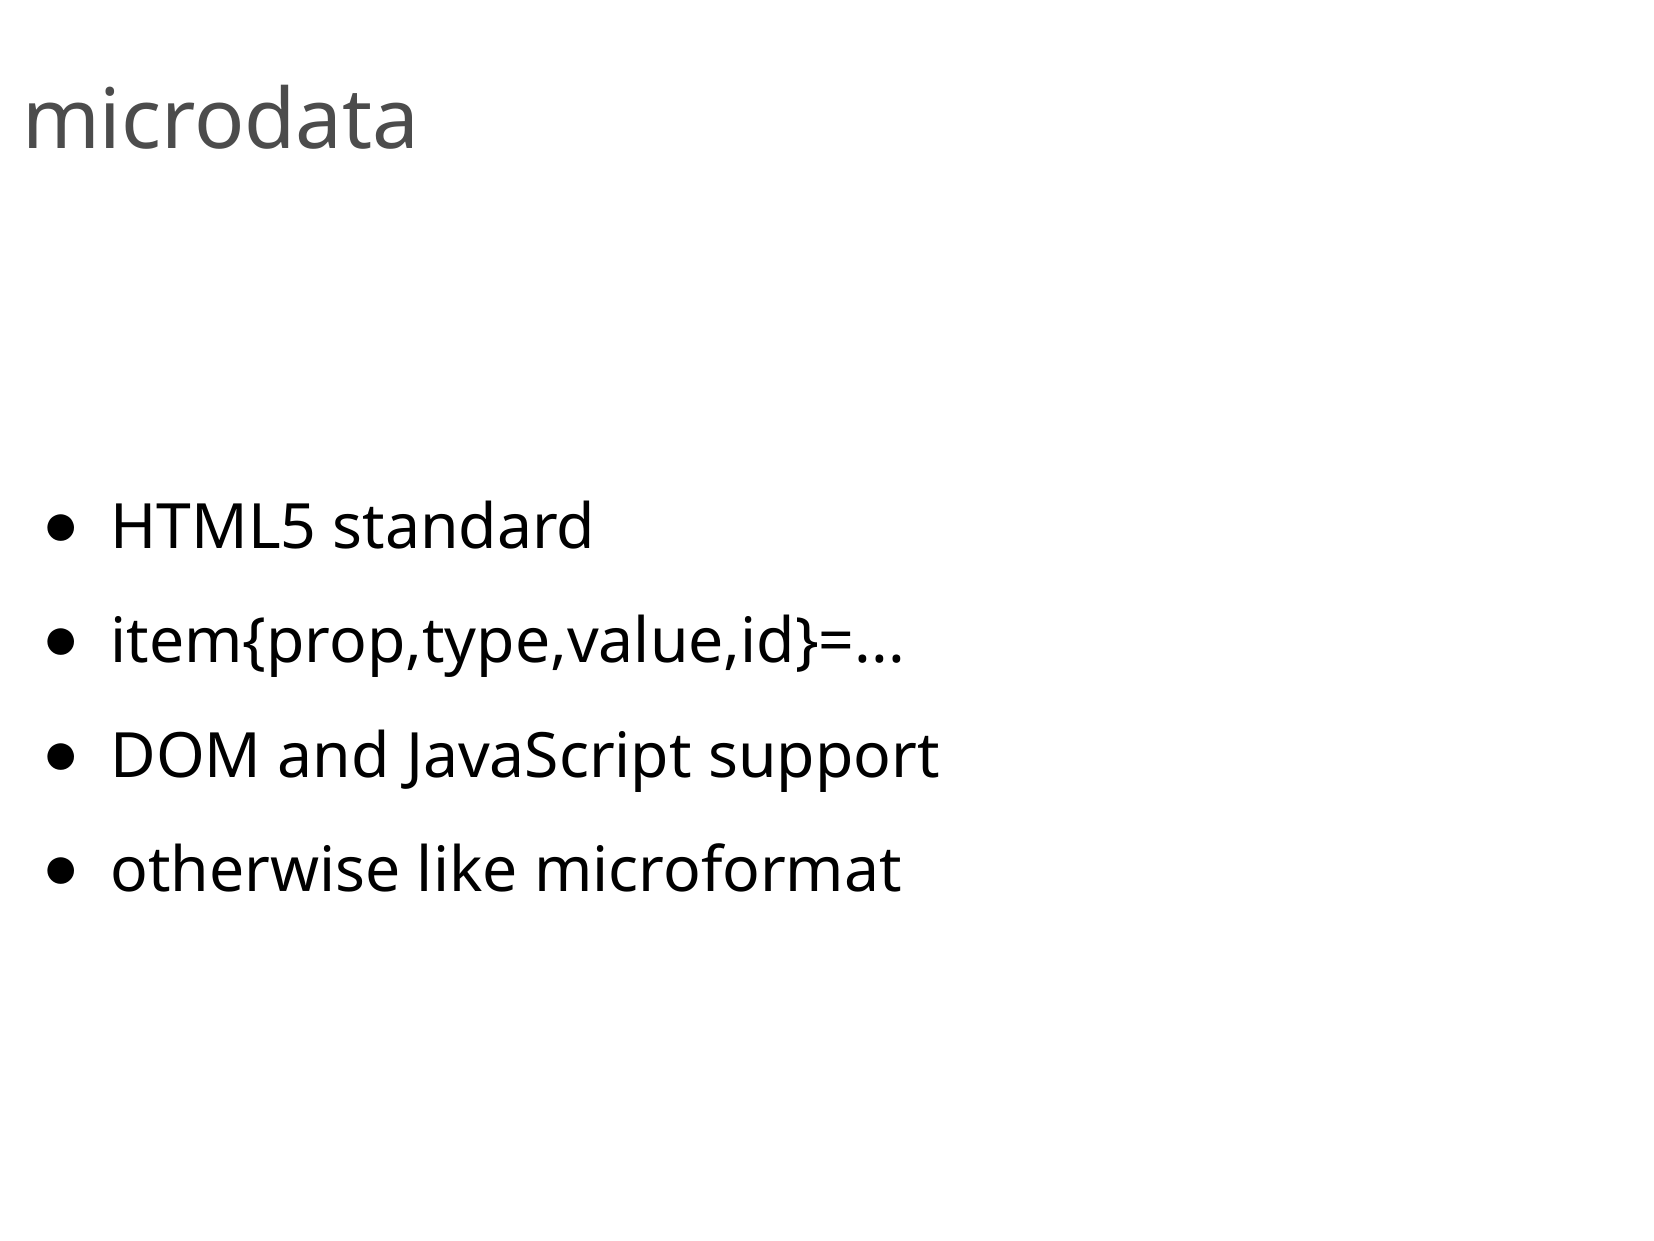

# microdata
HTML5 standard
item{prop,type,value,id}=...
DOM and JavaScript support
otherwise like microformat